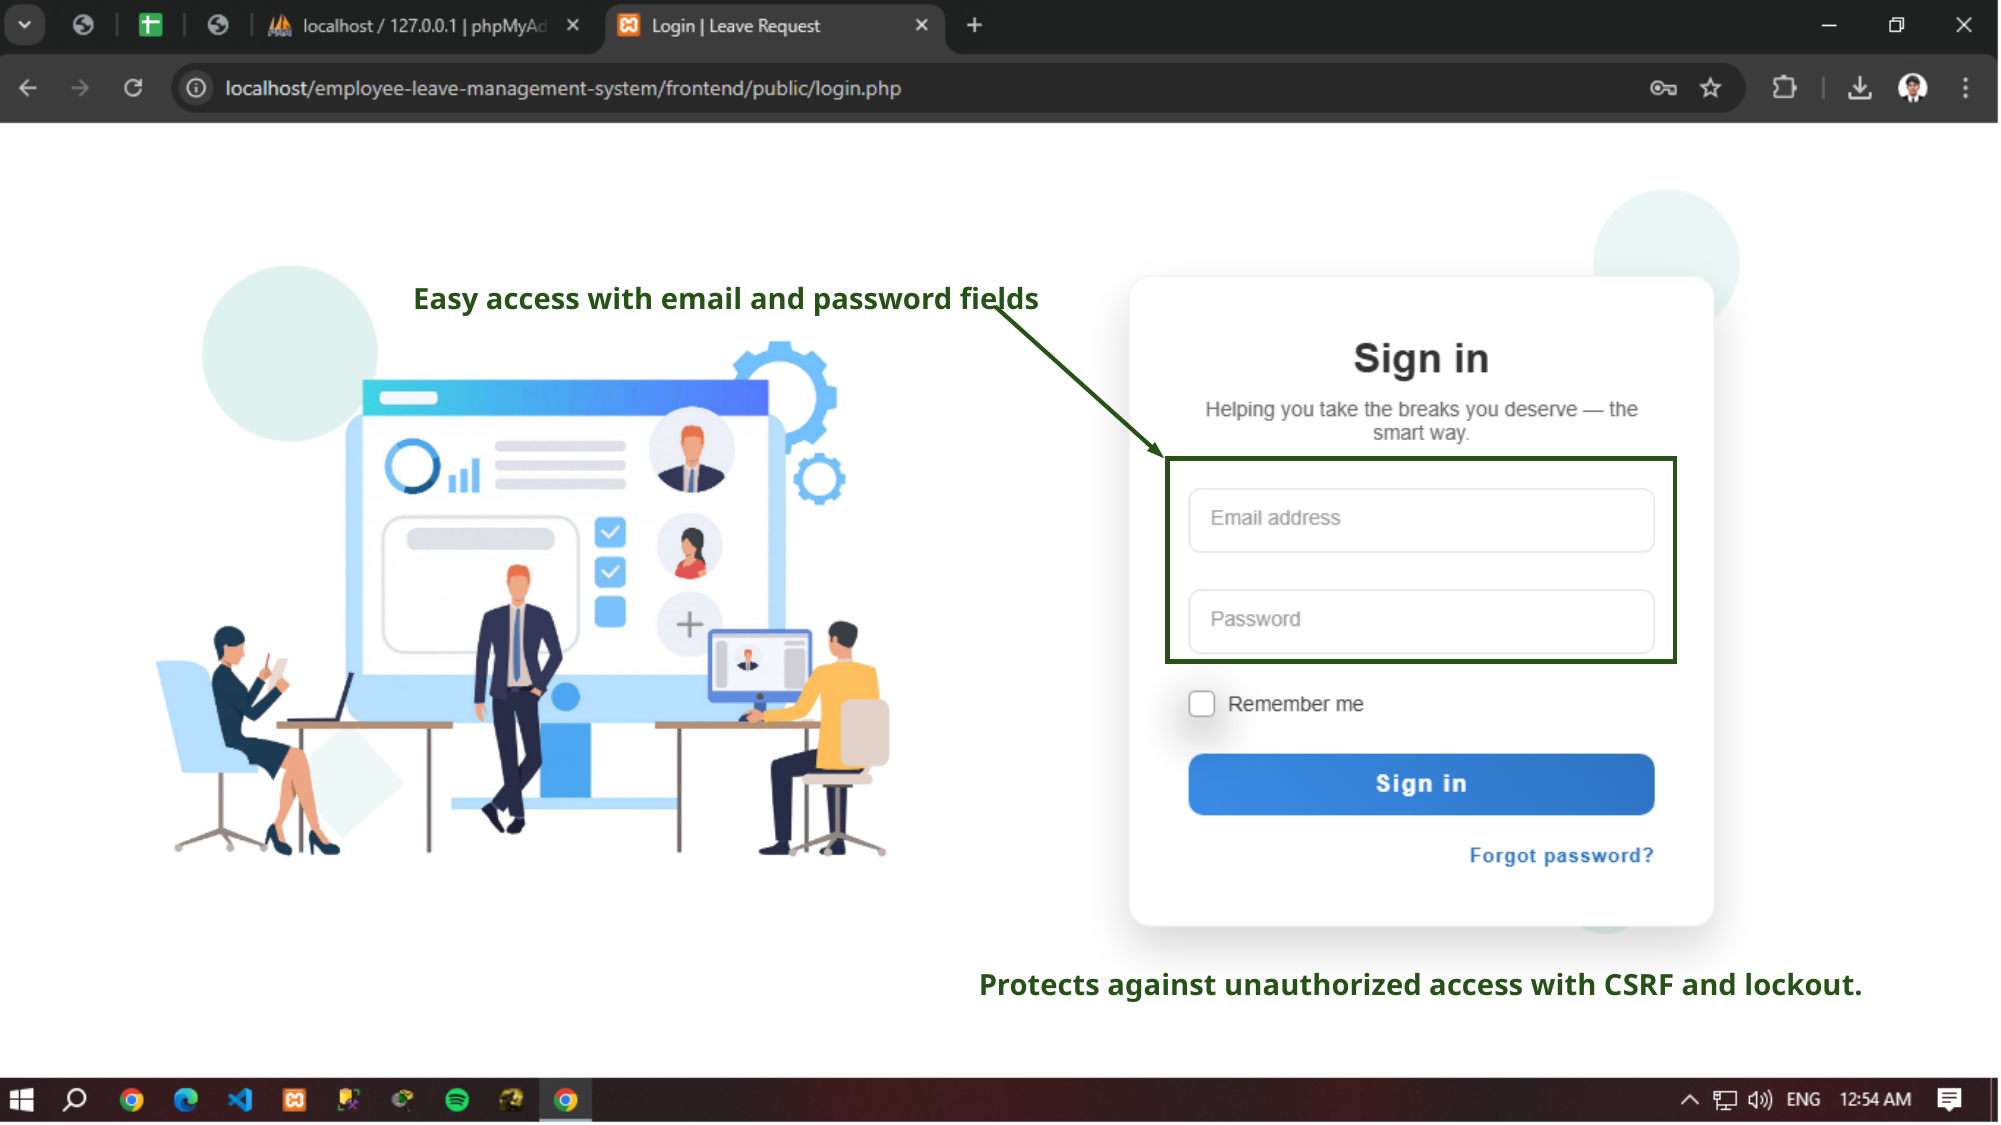

Easy access with email and password fields
Protects against unauthorized access with CSRF and lockout.